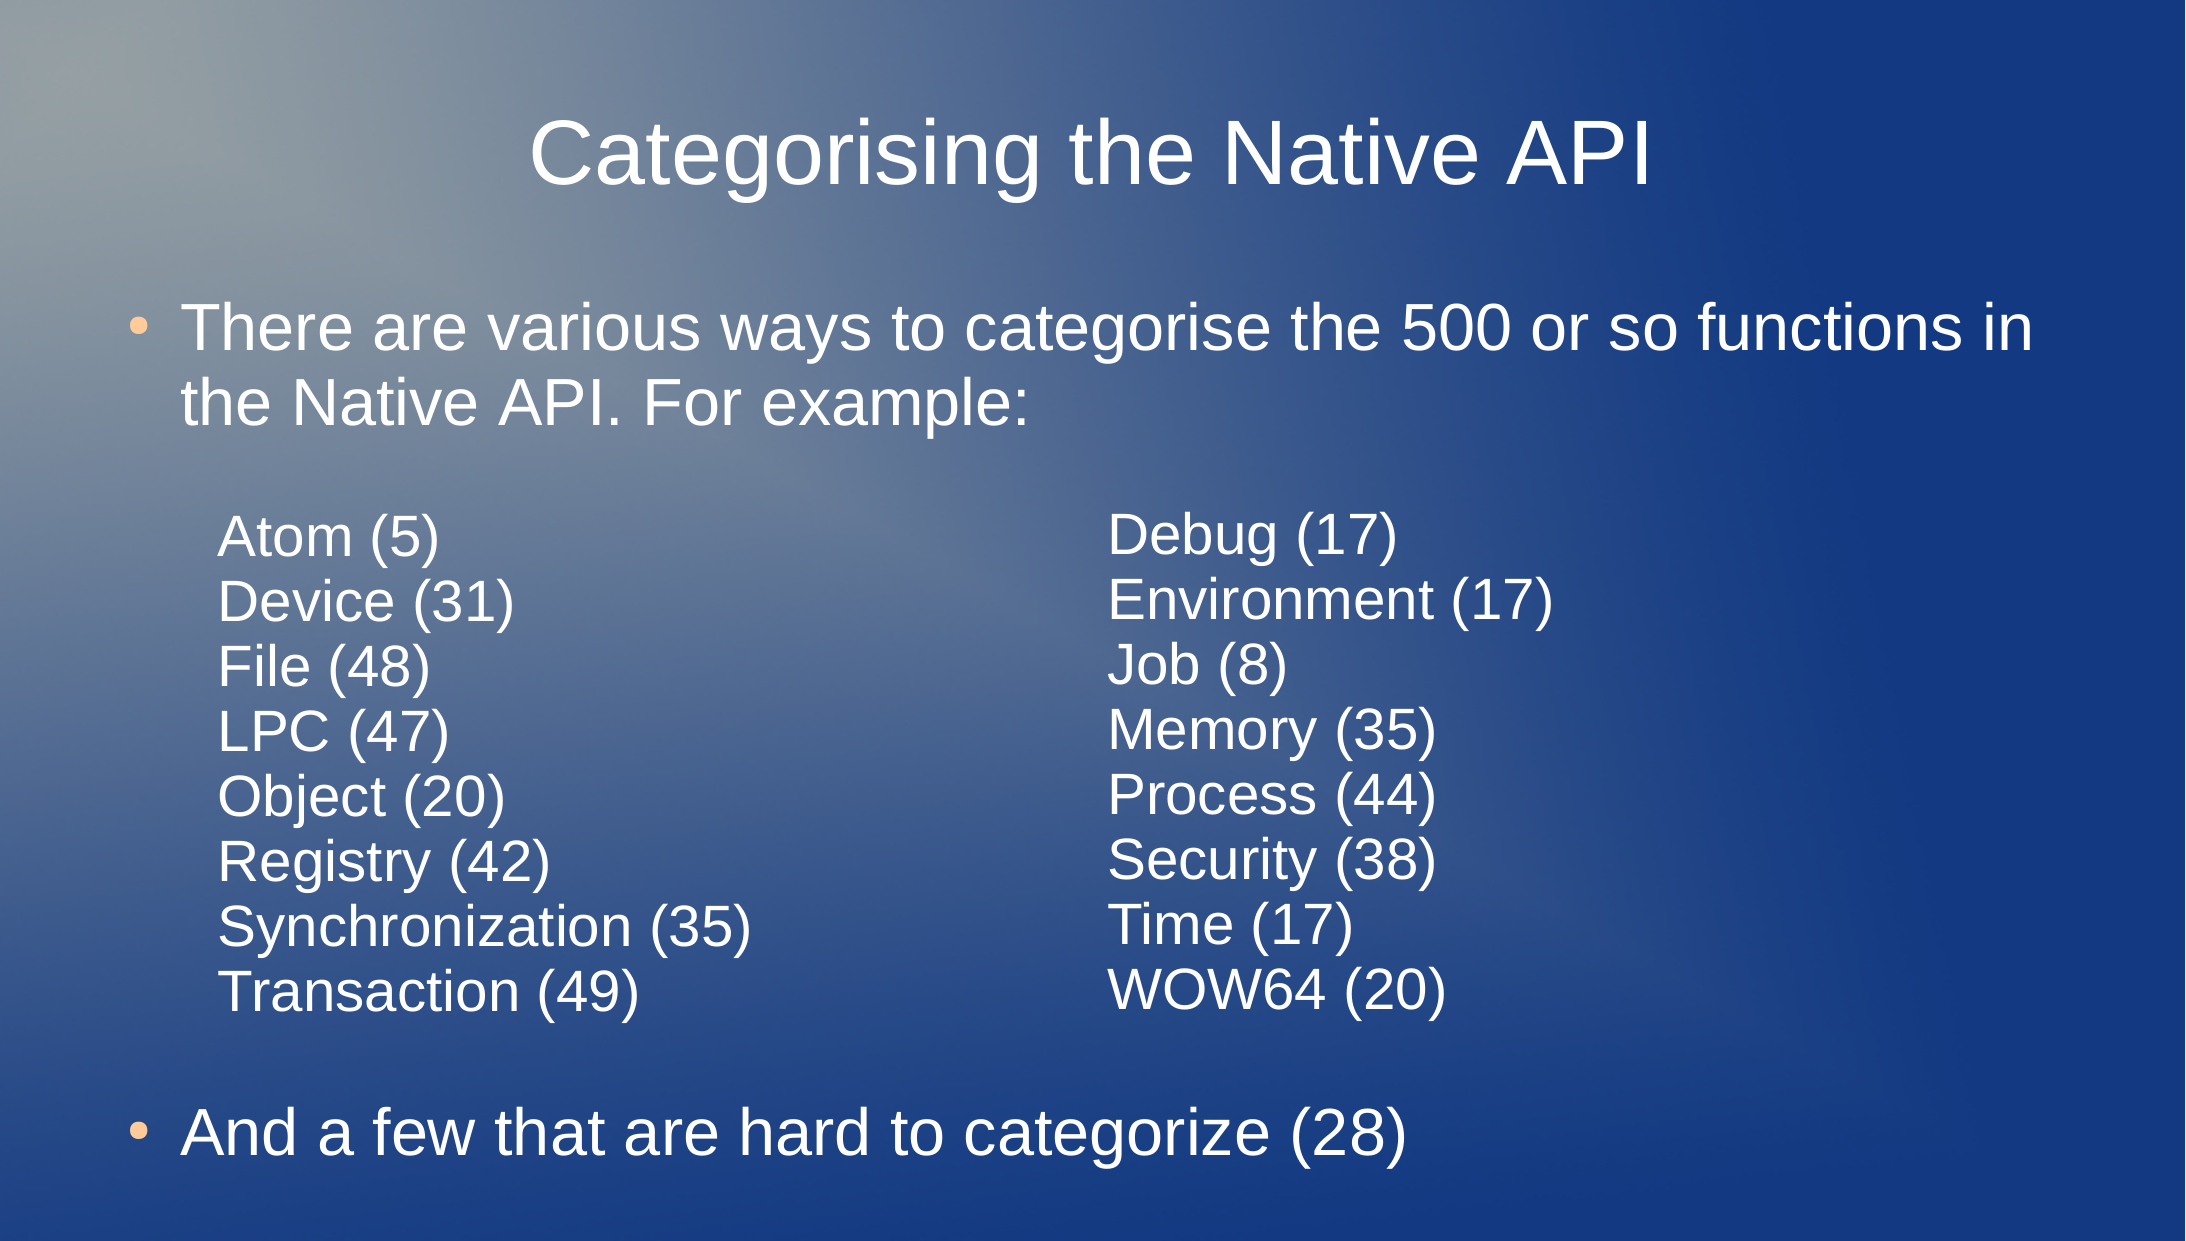

# Categorising the Native API
There are various ways to categorise the 500 or so functions in the Native API. For example:
And a few that are hard to categorize (28)
Debug (17)
Environment (17)
Job (8)
Memory (35)
Process (44)
Security (38)
Time (17)
WOW64 (20)
Atom (5)
Device (31)
File (48)
LPC (47)
Object (20)
Registry (42)
Synchronization (35)
Transaction (49)